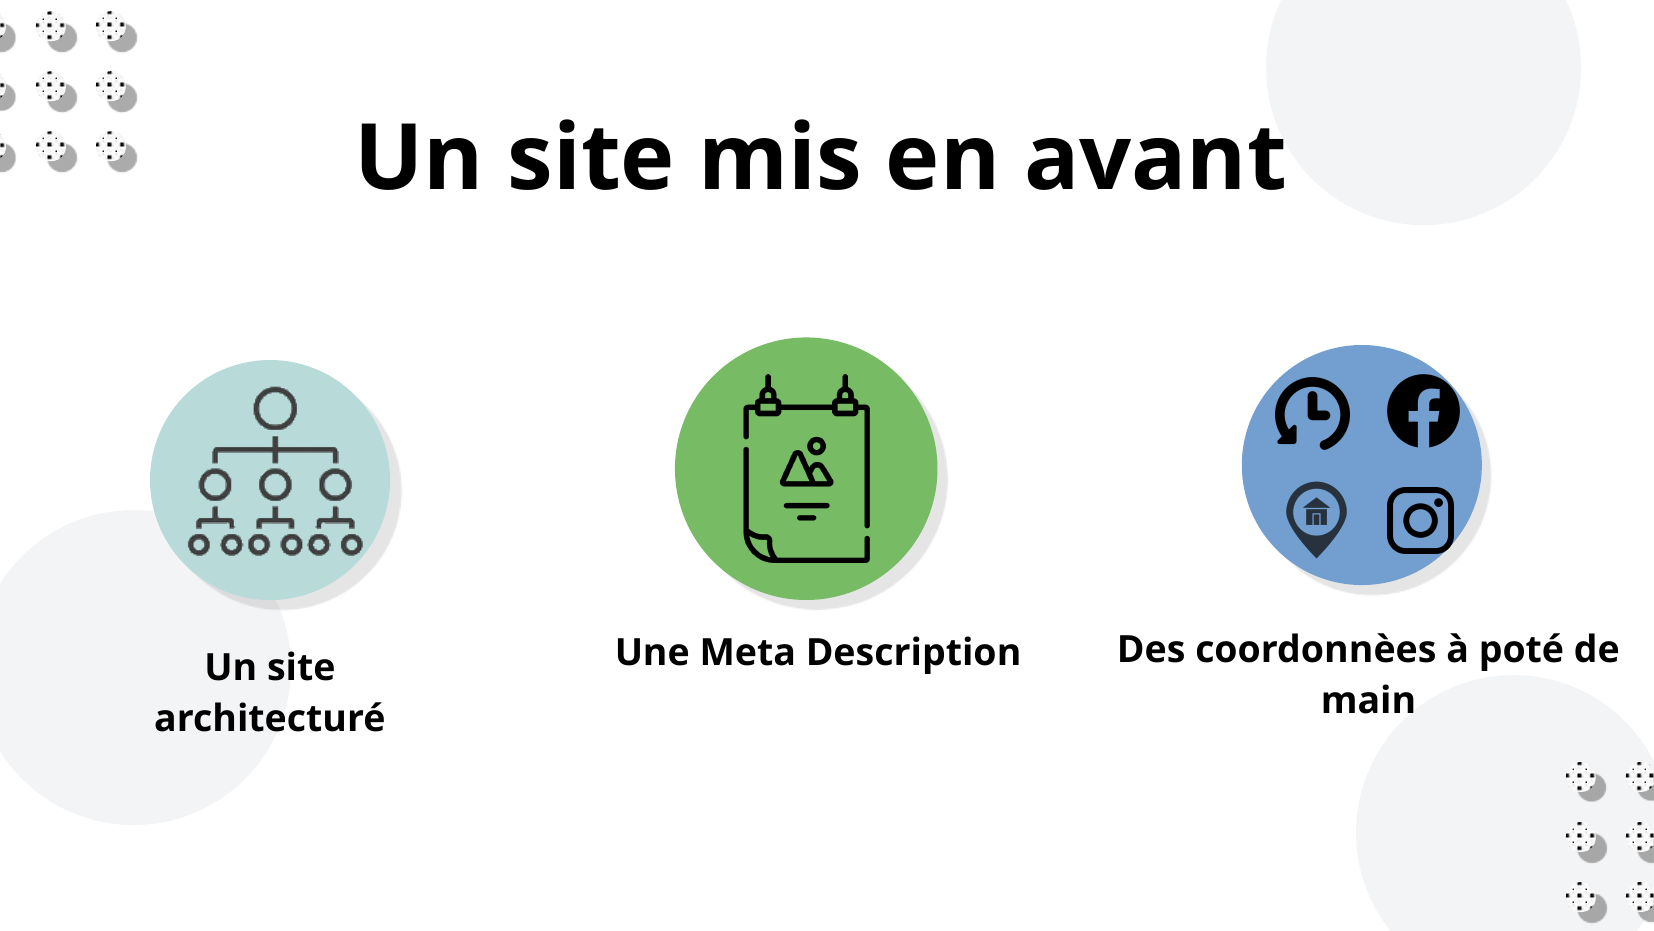

# Un site mis en avant
Des coordonnèes à poté de main
Une Meta Description
Un site architecturé